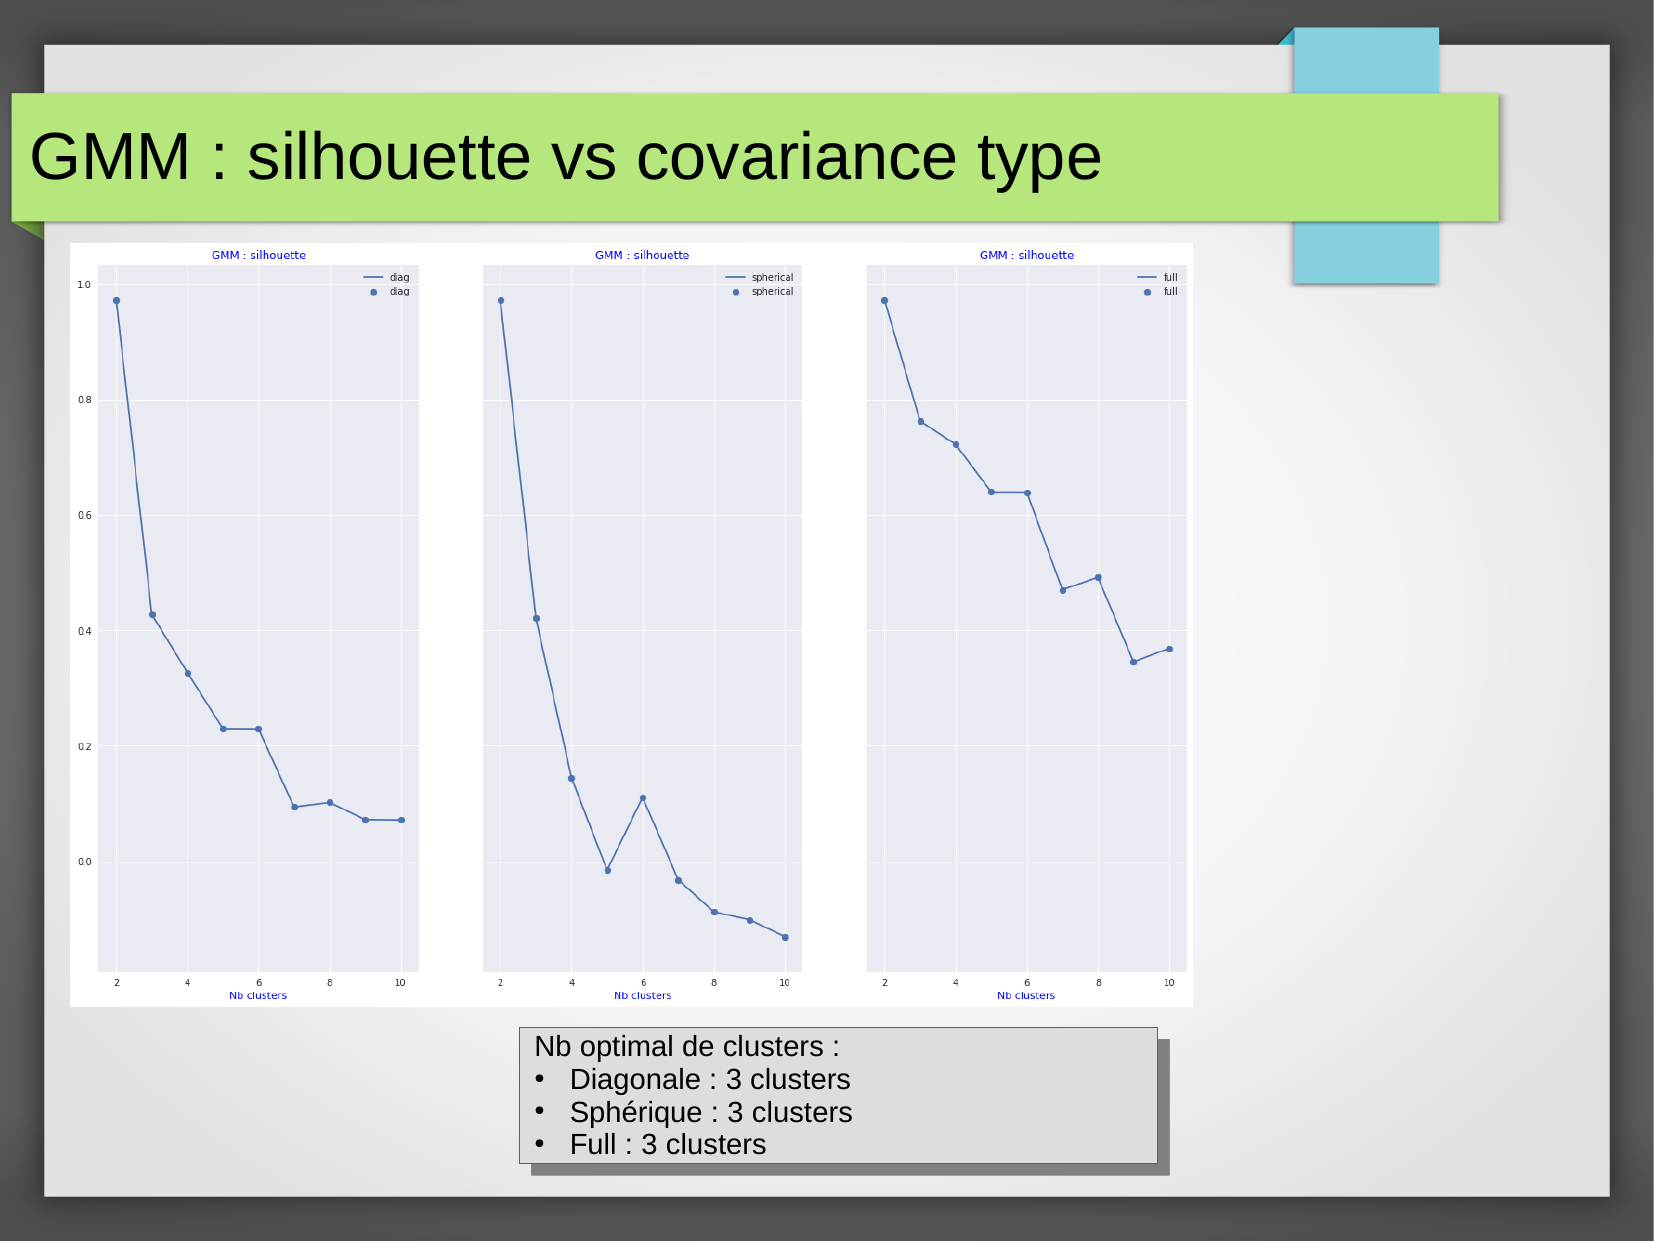

# GMM : silhouette vs covariance type
Nb optimal de clusters :
Diagonale : 3 clusters
Sphérique : 3 clusters
Full : 3 clusters